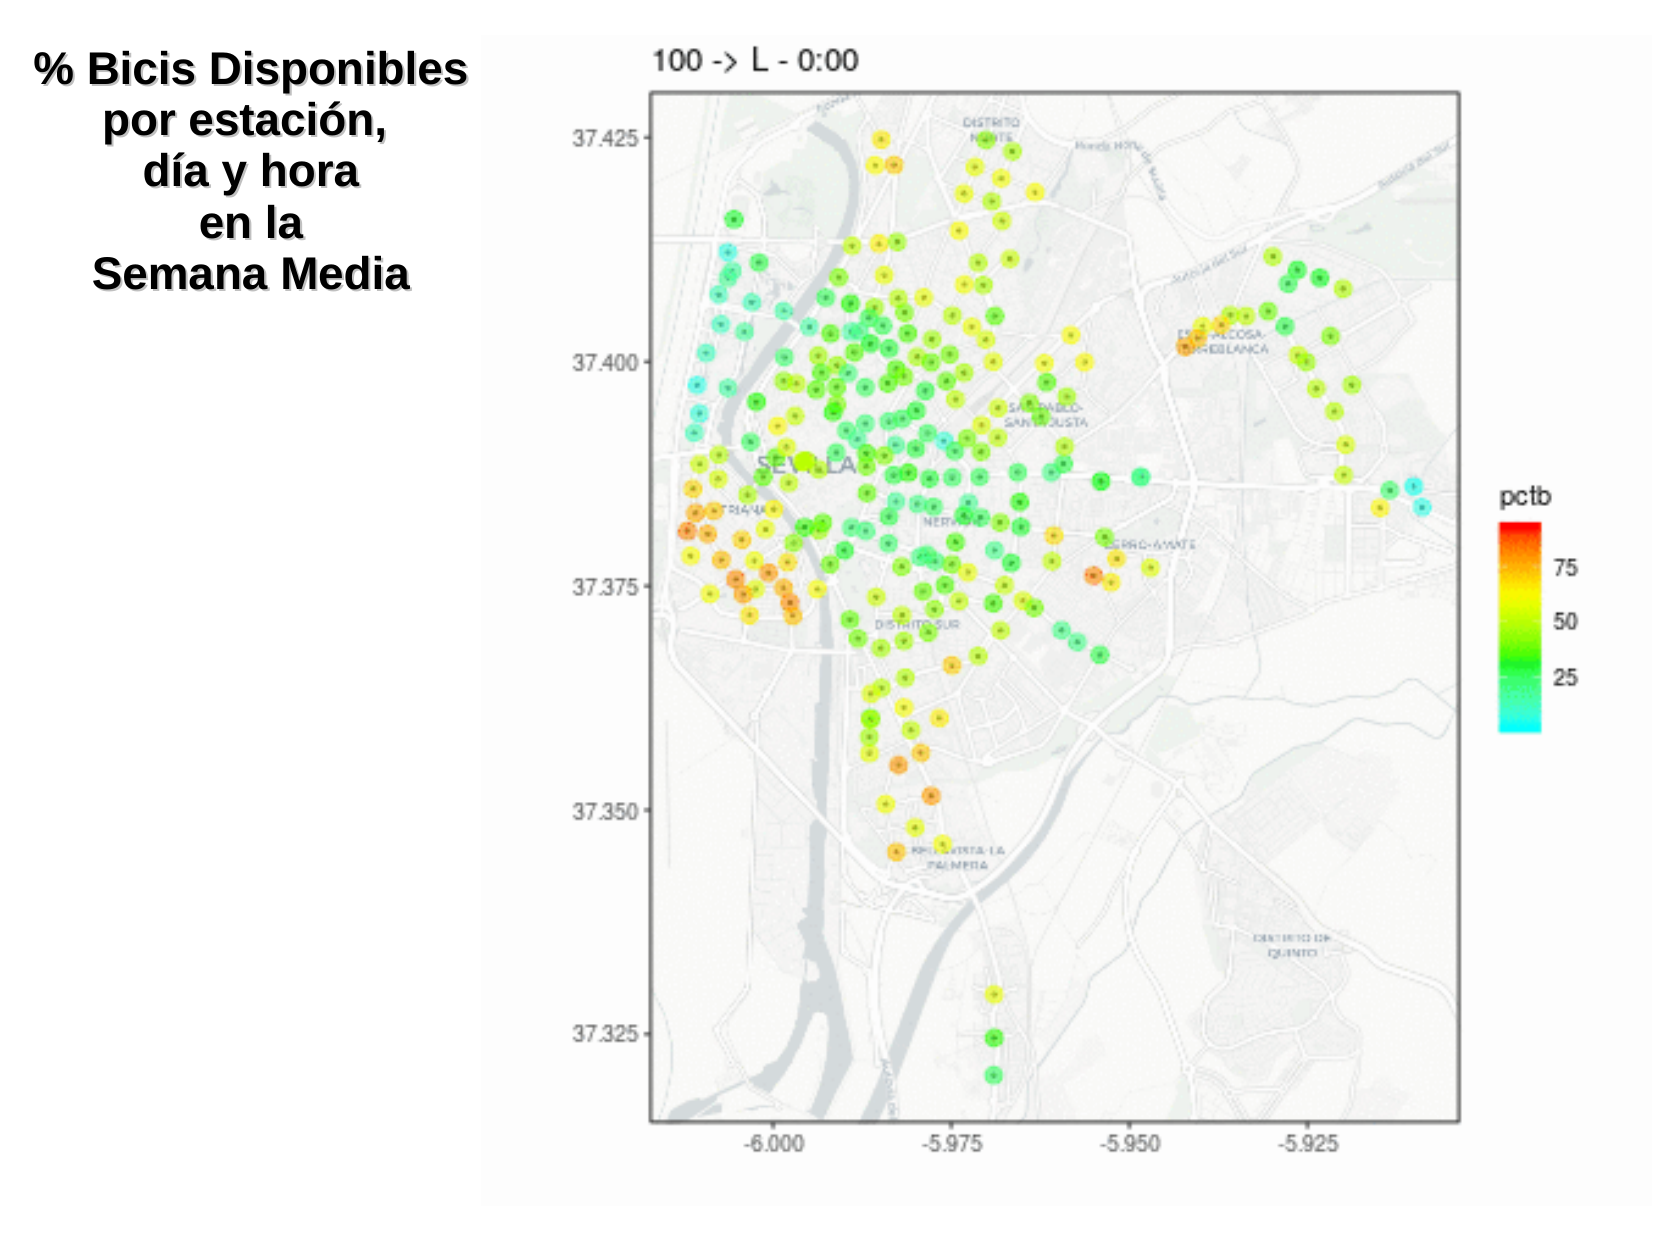

% Bicis Disponibles
por estación,
día y hora
en la
Semana Media